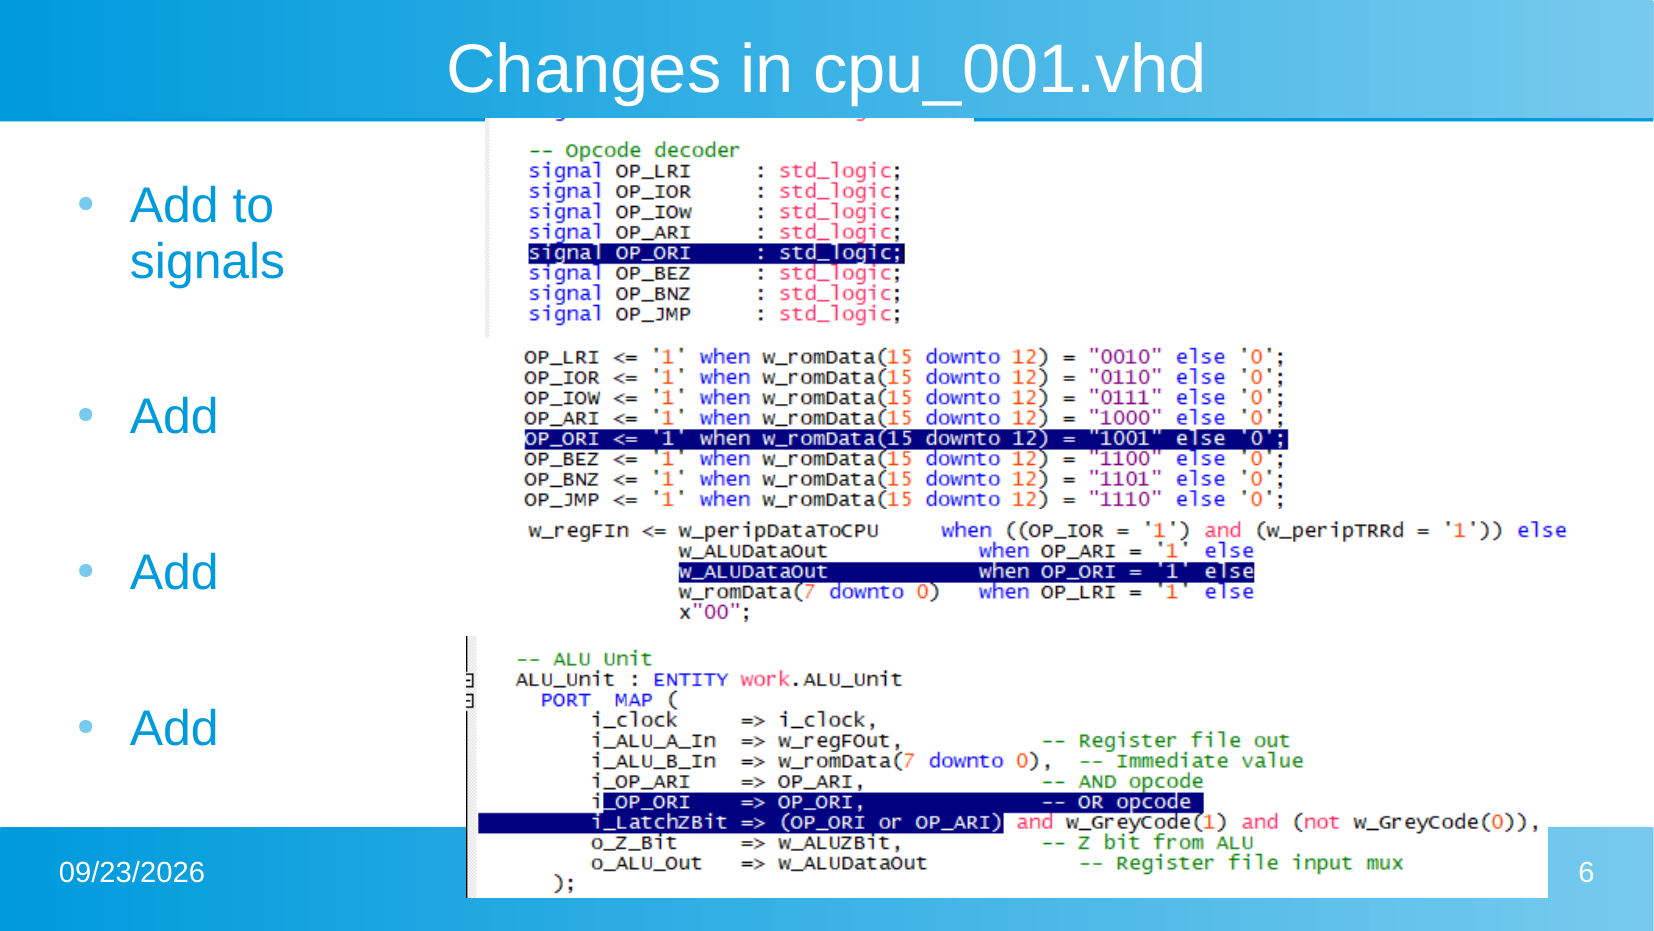

# Changes in cpu_001.vhd
Add to signals
Add
Add
Add
6